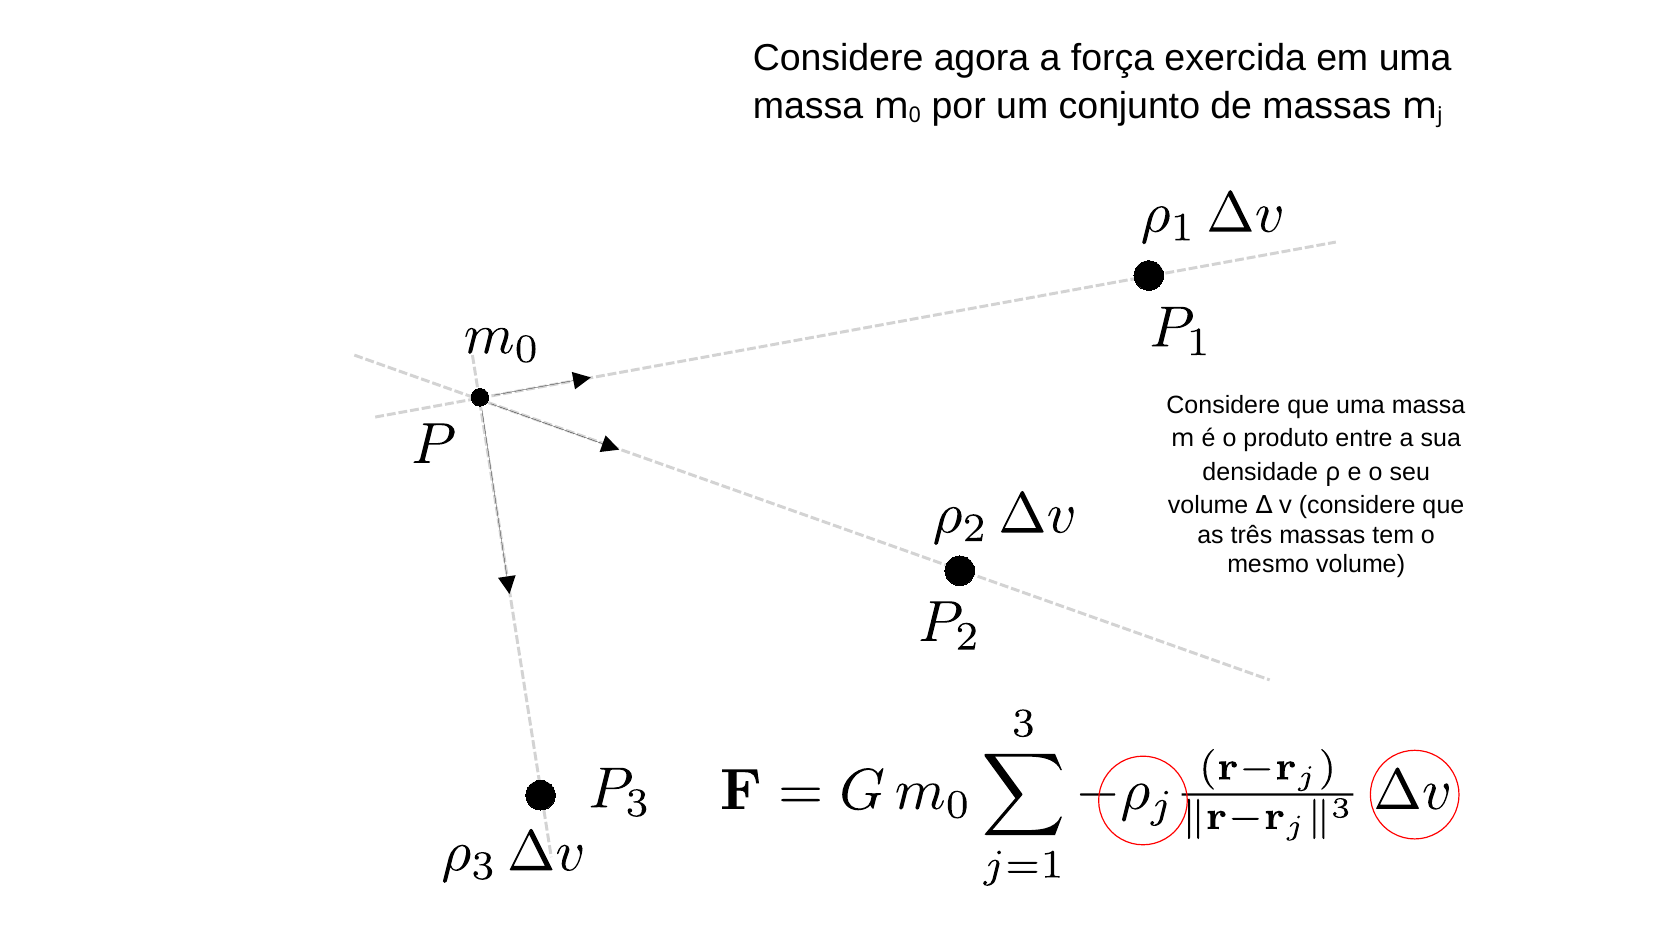

Considere agora a força exercida em uma massa m0 por um conjunto de massas mj
Considere que uma massa m é o produto entre a sua densidade ρ e o seu volume ∆ v (considere que as três massas tem o mesmo volume)